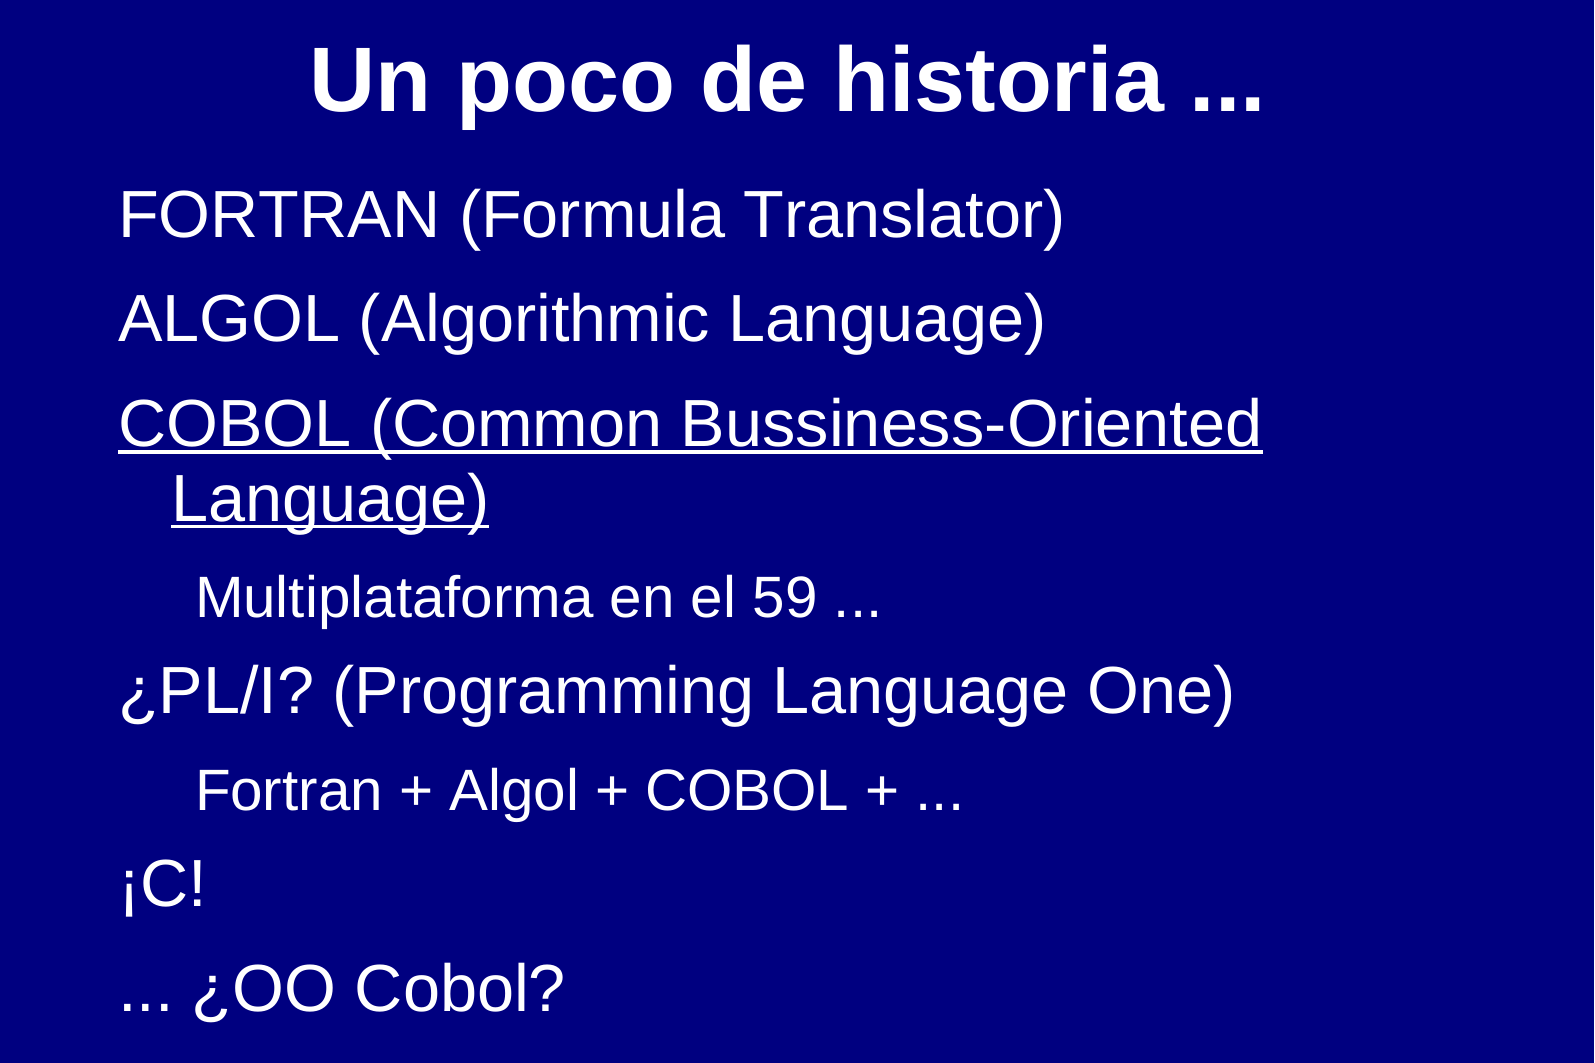

# Un poco de historia ...
FORTRAN (Formula Translator)
ALGOL (Algorithmic Language)
COBOL (Common Bussiness-Oriented Language)
Multiplataforma en el 59 ...
¿PL/I? (Programming Language One)
Fortran + Algol + COBOL + ...
¡C!
... ¿OO Cobol?